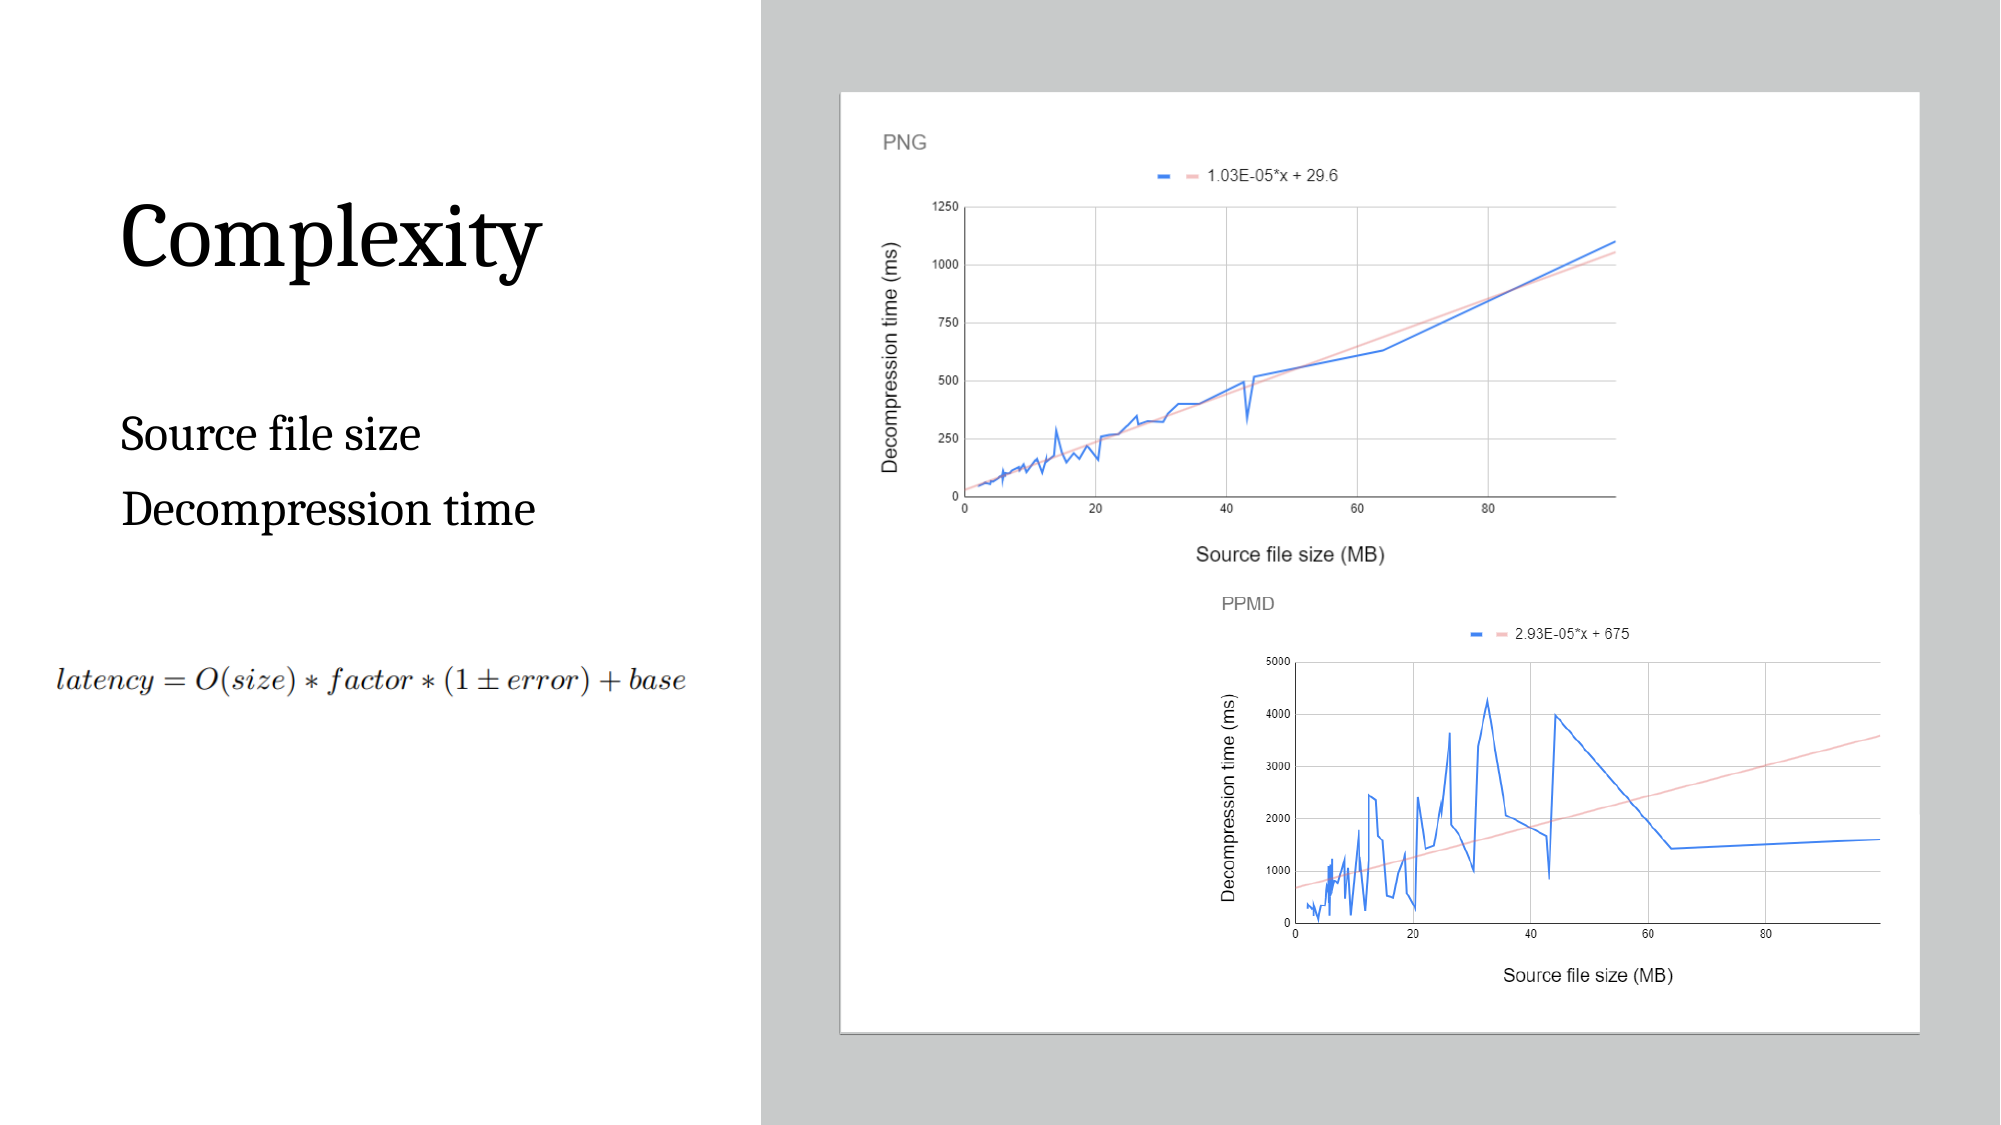

# Complexity
Source file size
Decompression time